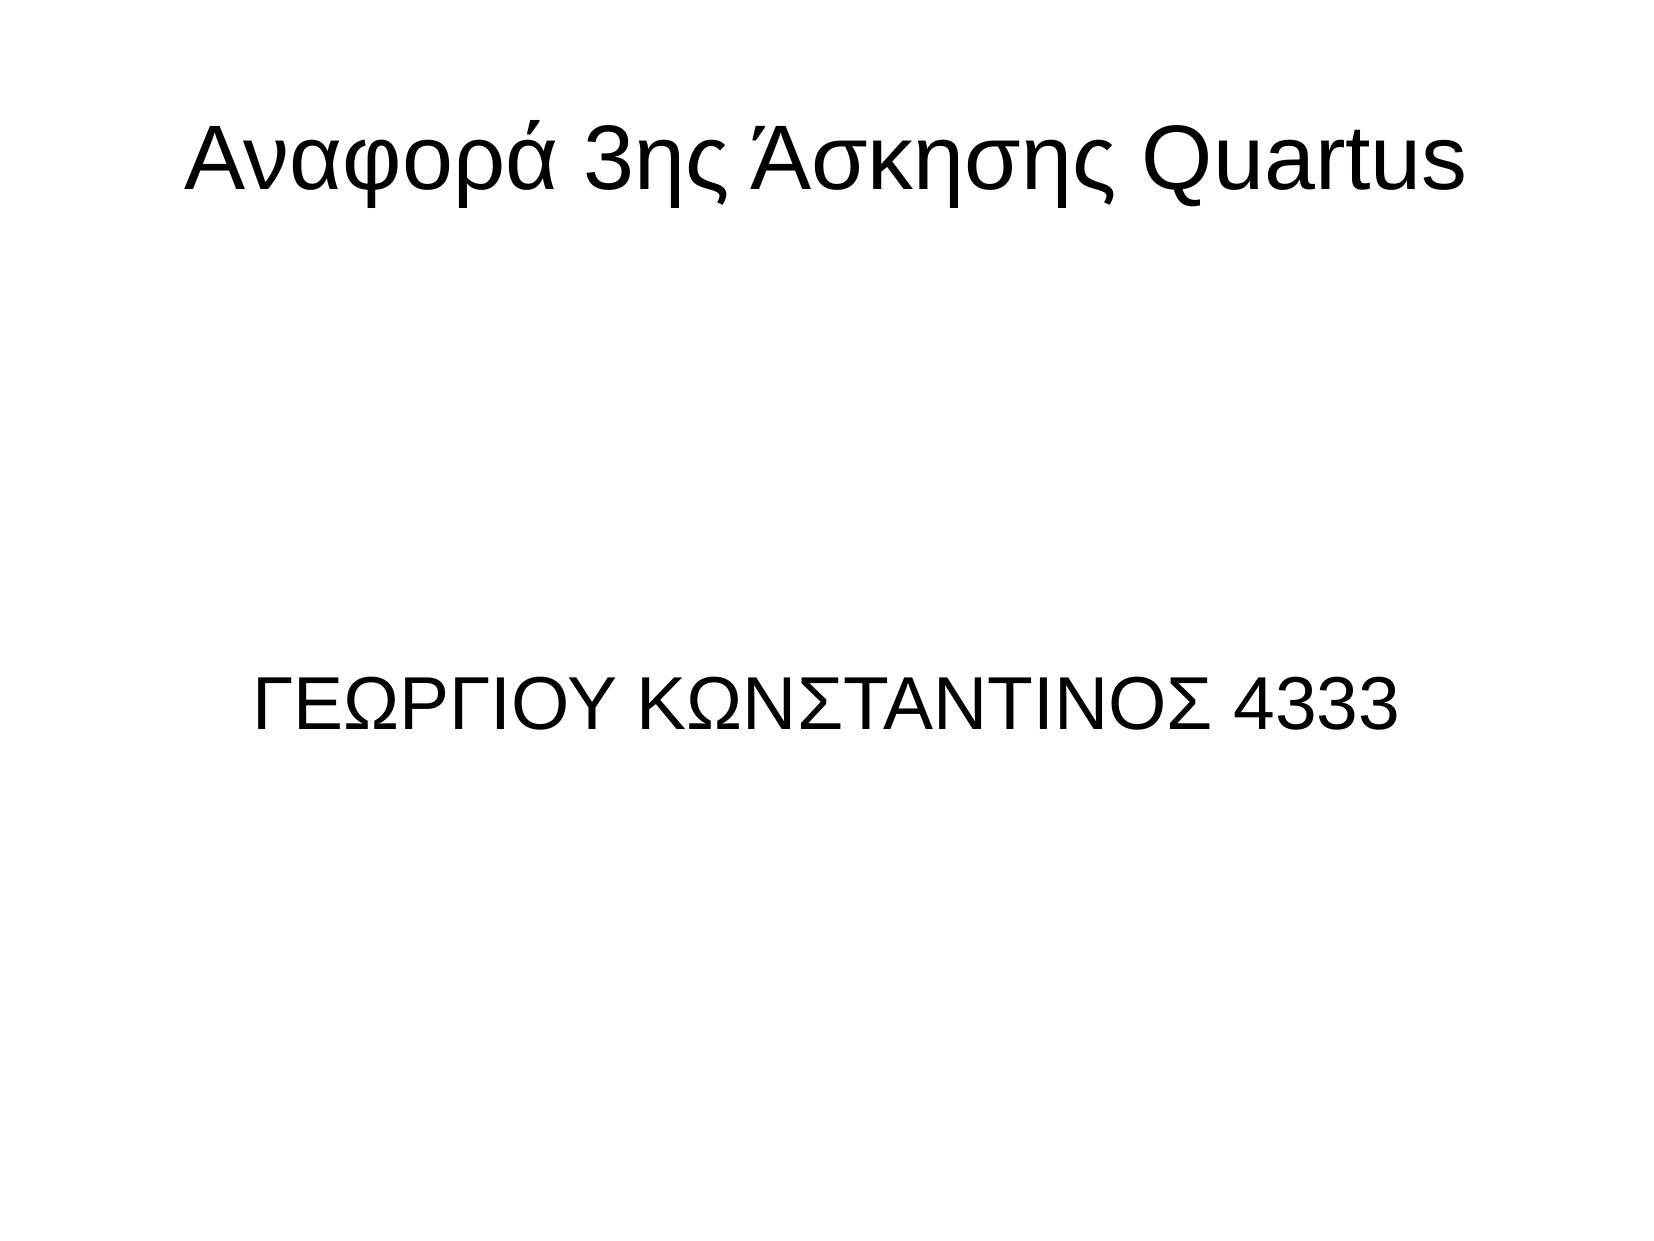

# Αναφορά 3ης Άσκησης Quartus
ΓΕΩΡΓΙΟΥ ΚΩΝΣΤΑΝΤΙΝΟΣ 4333